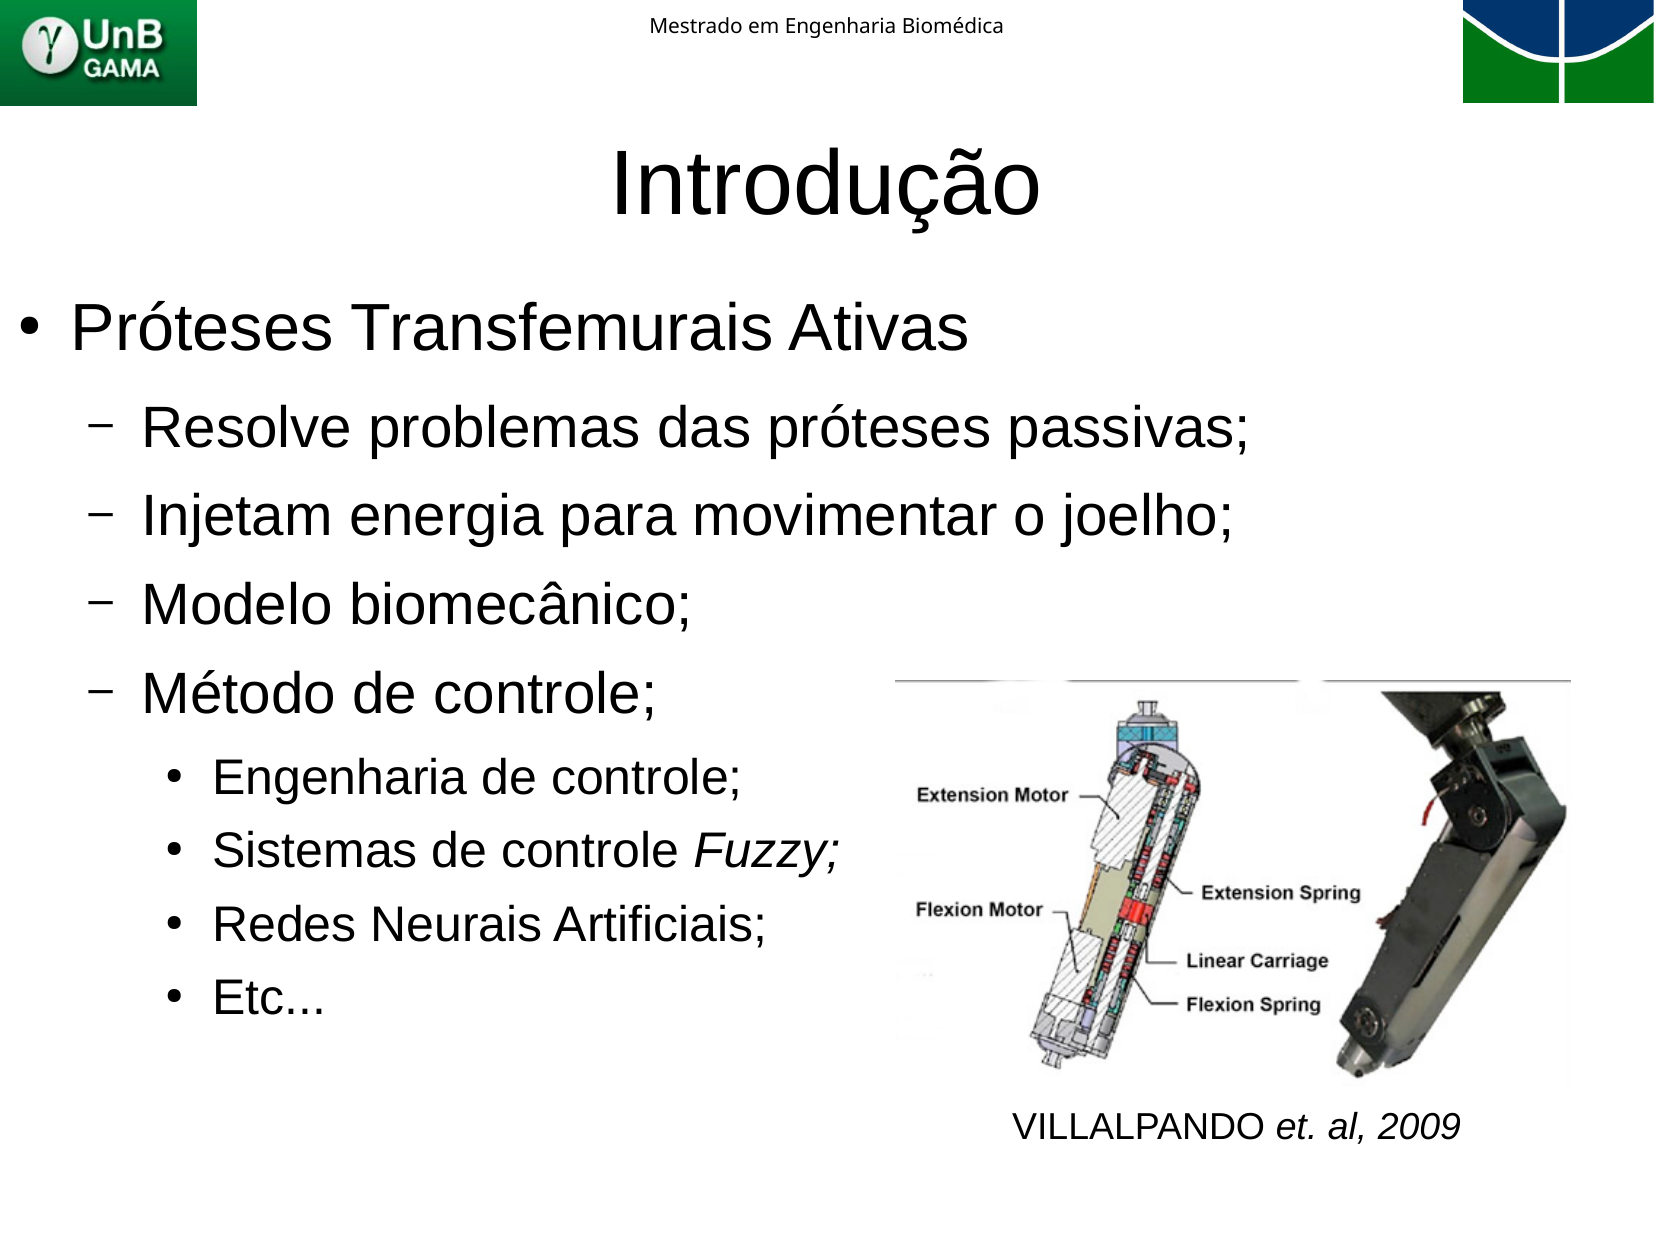

# Introdução
Próteses Transfemurais Ativas
Resolve problemas das próteses passivas;
Injetam energia para movimentar o joelho;
Modelo biomecânico;
Método de controle;
Engenharia de controle;
Sistemas de controle Fuzzy;
Redes Neurais Artificiais;
Etc...
VILLALPANDO et. al, 2009